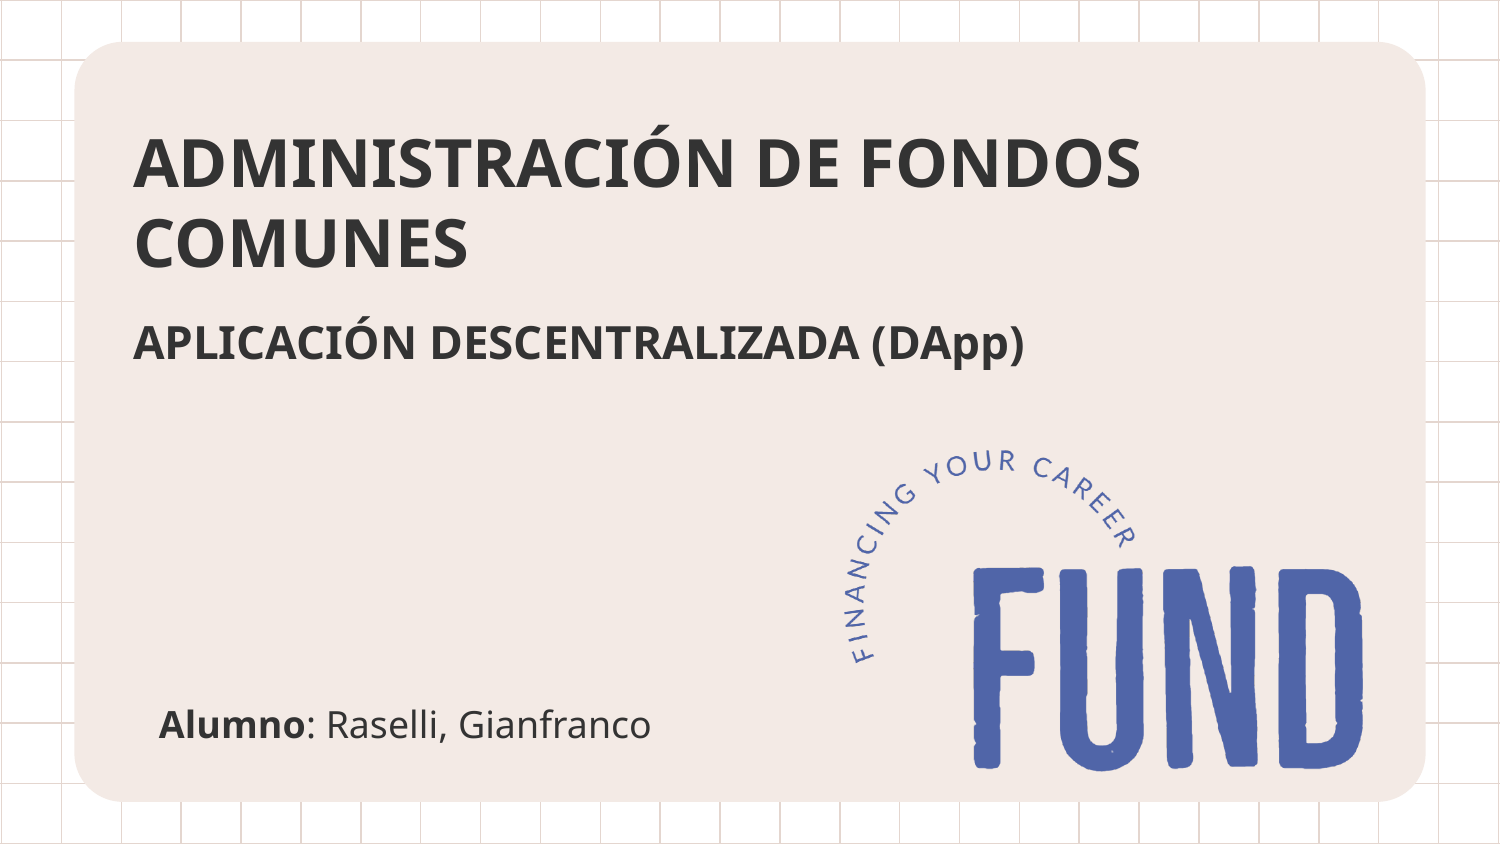

# ADMINISTRACIÓN DE FONDOS COMUNES
APLICACIÓN DESCENTRALIZADA (DApp)
Alumno: Raselli, Gianfranco